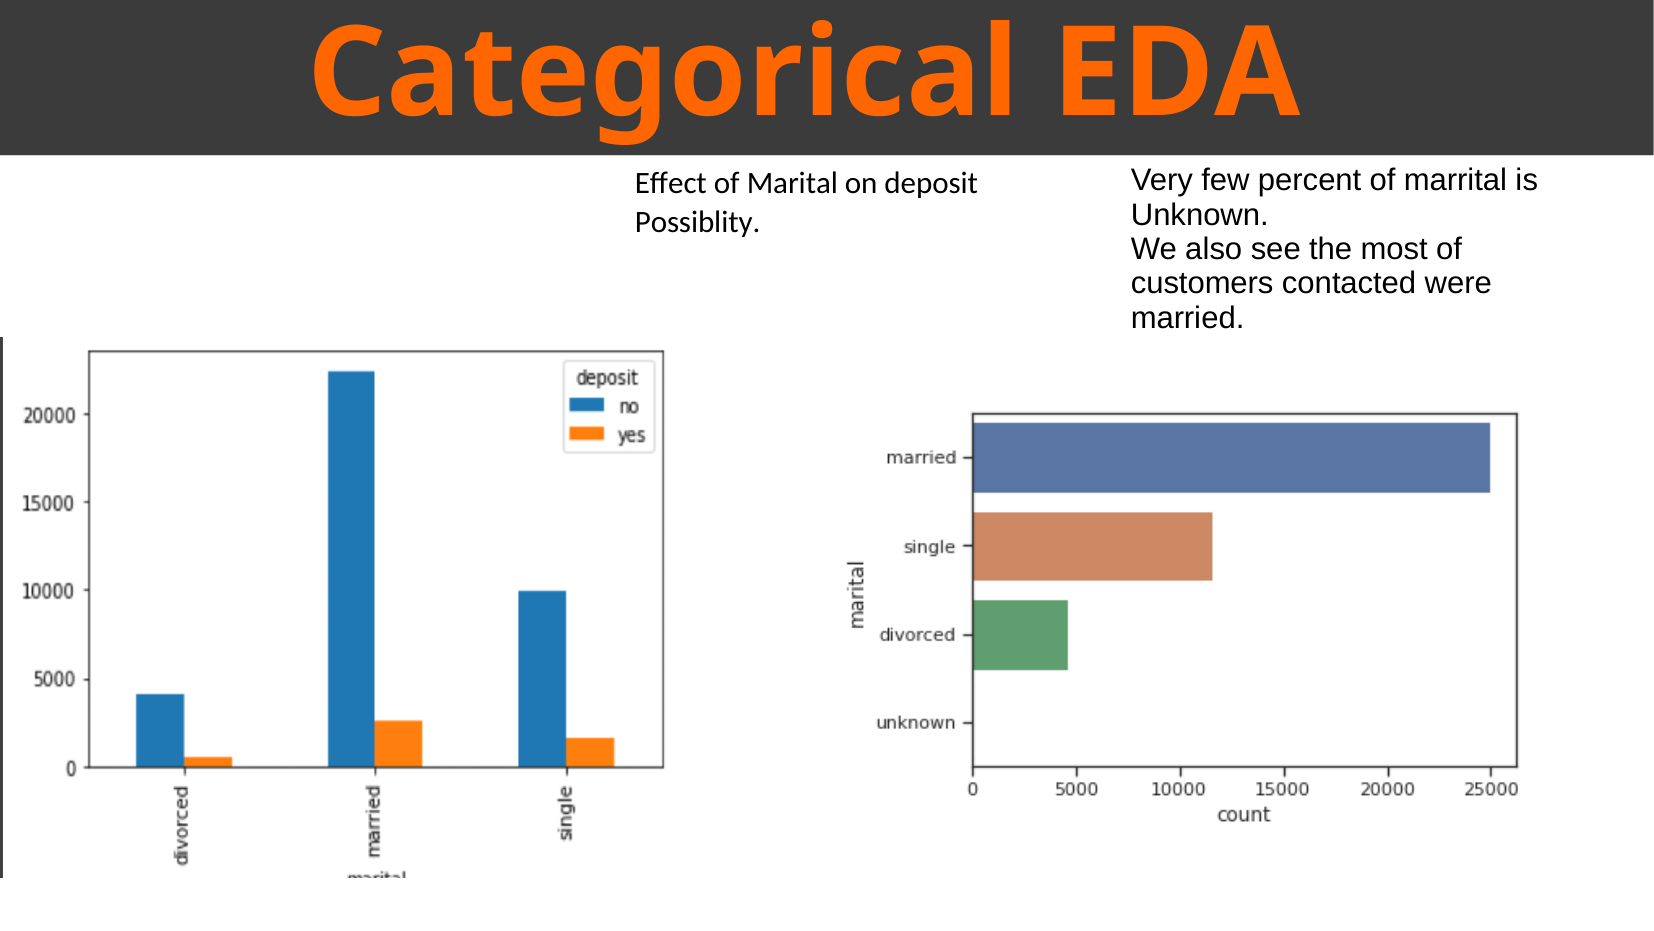

Profit Analysis
 Categorical EDA
Effect of Marital on deposit
Possiblity.
Very few percent of marrital is
Unknown.
We also see the most of customers contacted were married.